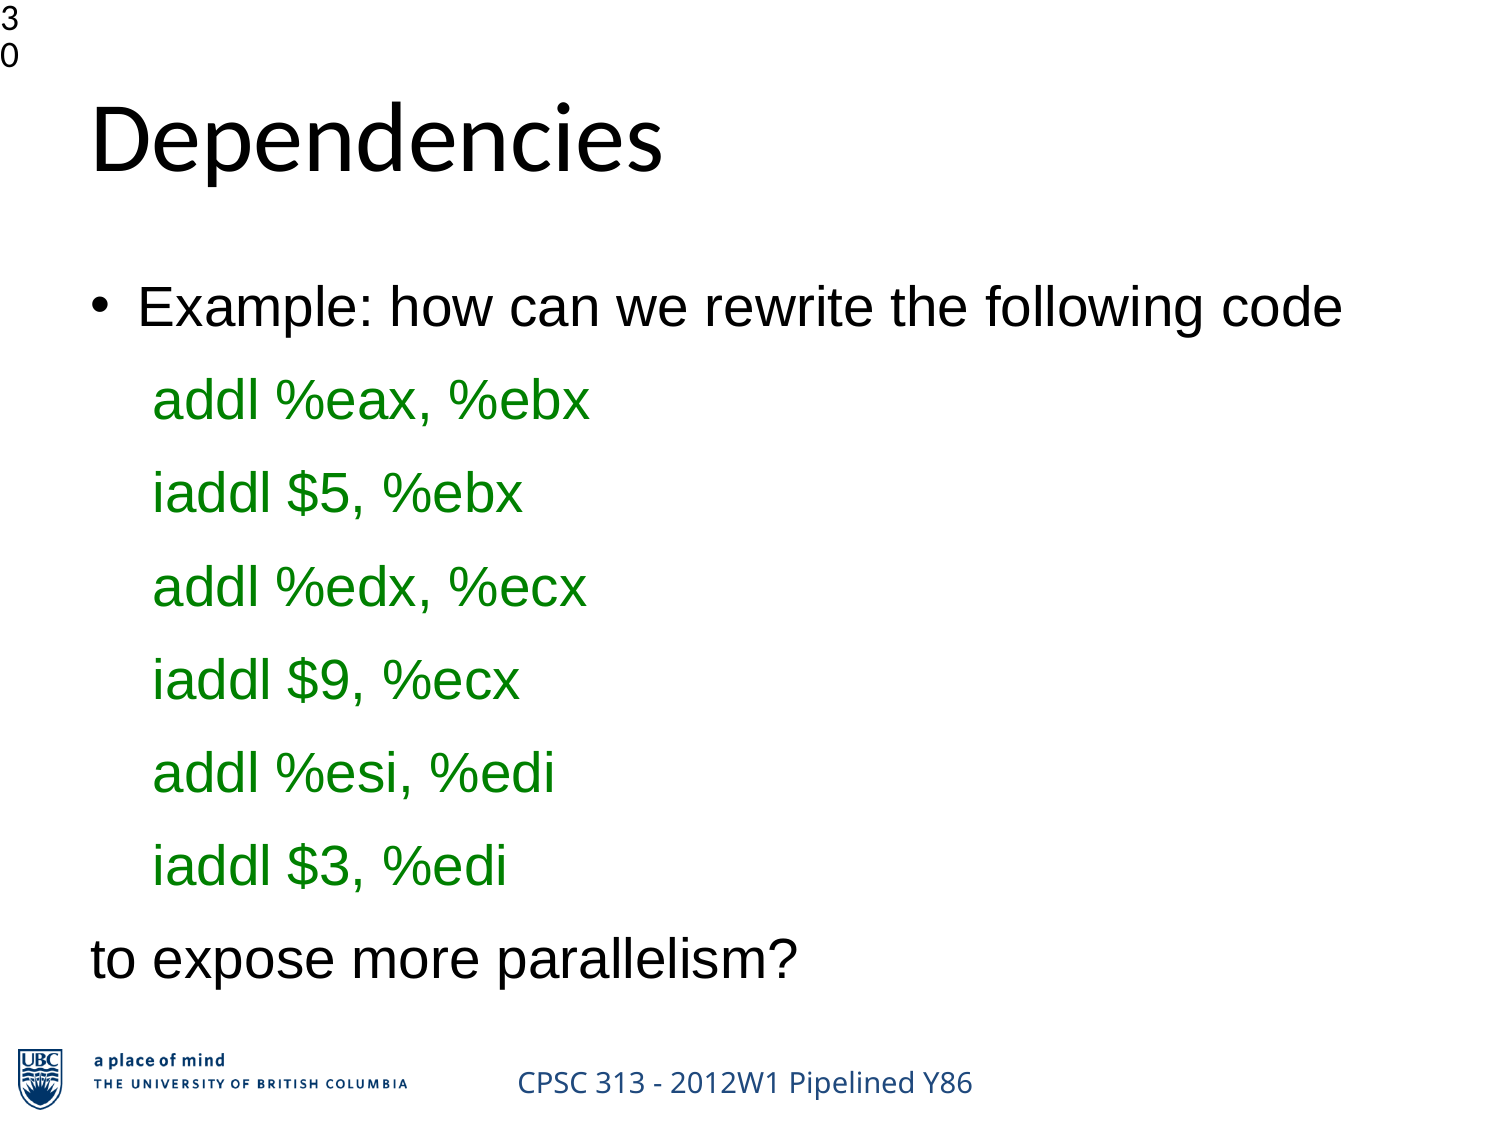

# Dependencies
Example: how can we rewrite the following code
	addl %eax, %ebx
	iaddl $5, %ebx
	addl %edx, %ecx
	iaddl $9, %ecx
	addl %esi, %edi
	iaddl $3, %edi
to expose more parallelism?